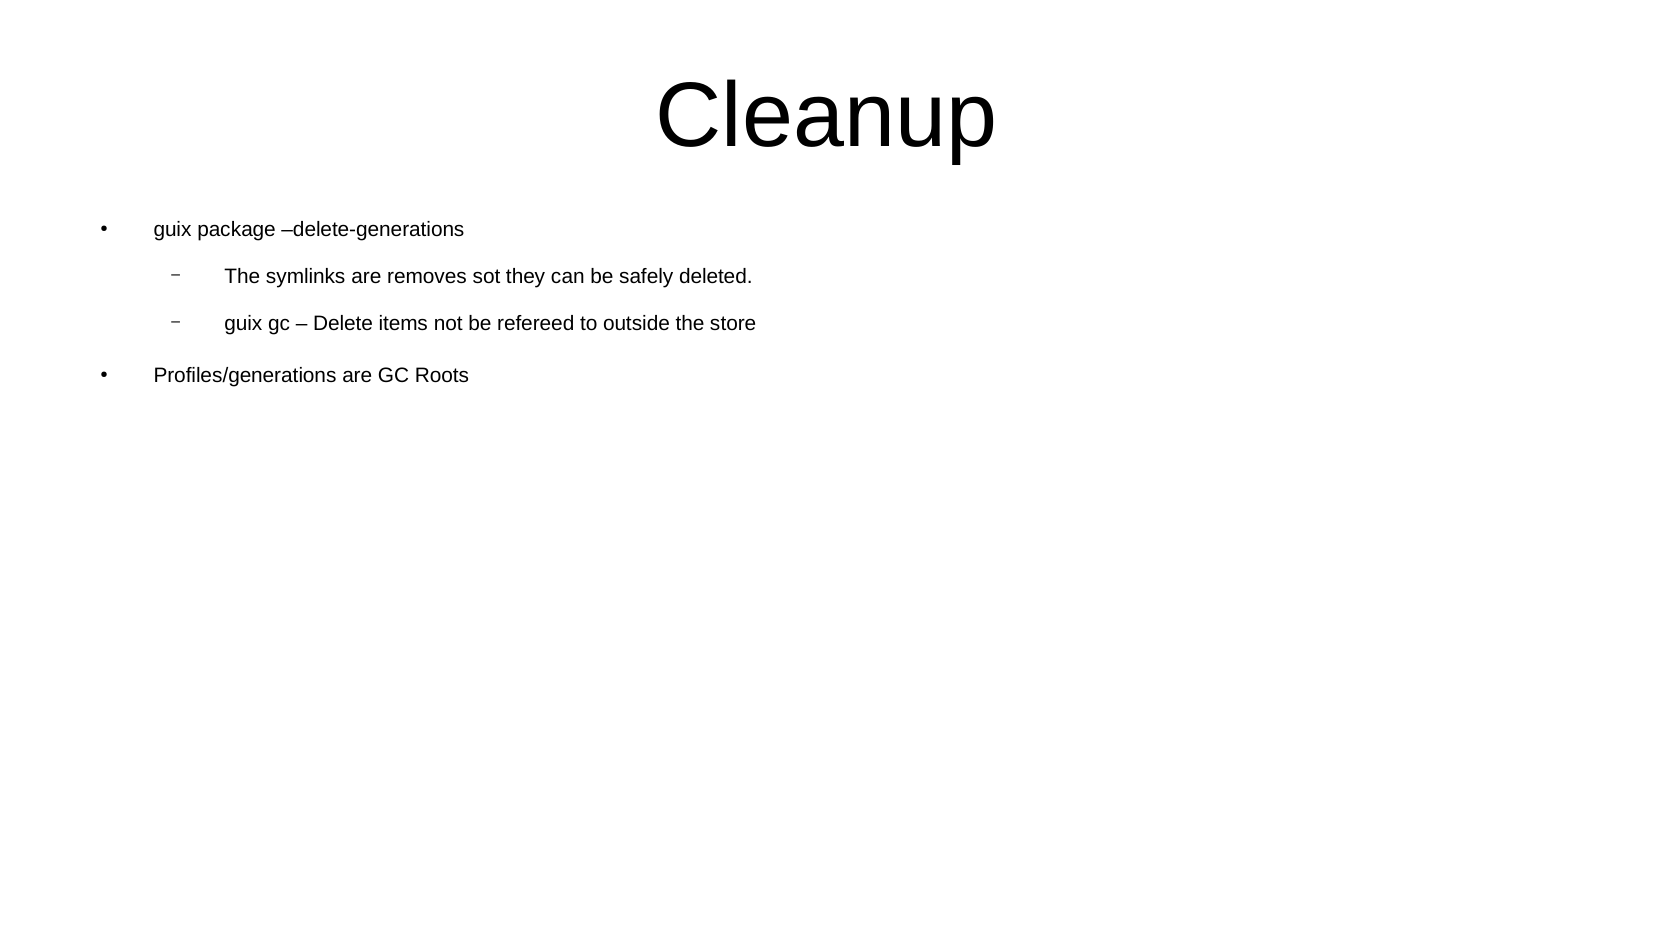

# Cleanup
guix package –delete-generations
The symlinks are removes sot they can be safely deleted.
guix gc – Delete items not be refereed to outside the store
Profiles/generations are GC Roots